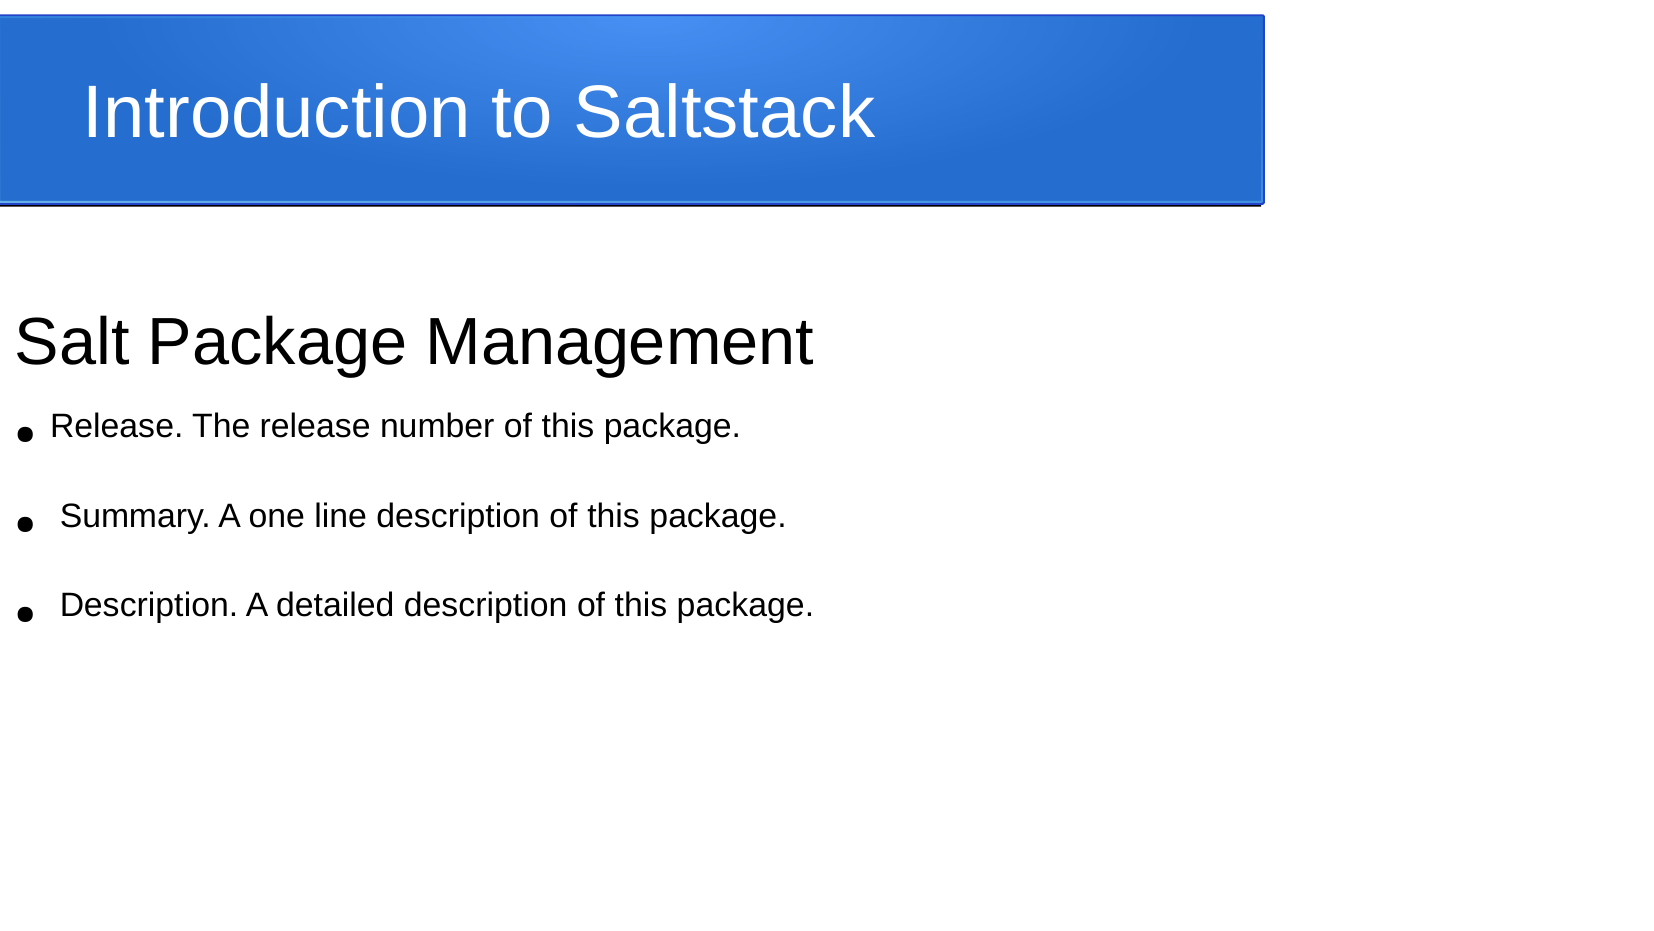

# Introduction to Saltstack
Salt Package Management
Release. The release number of this package.
 Summary. A one line description of this package.
 Description. A detailed description of this package.